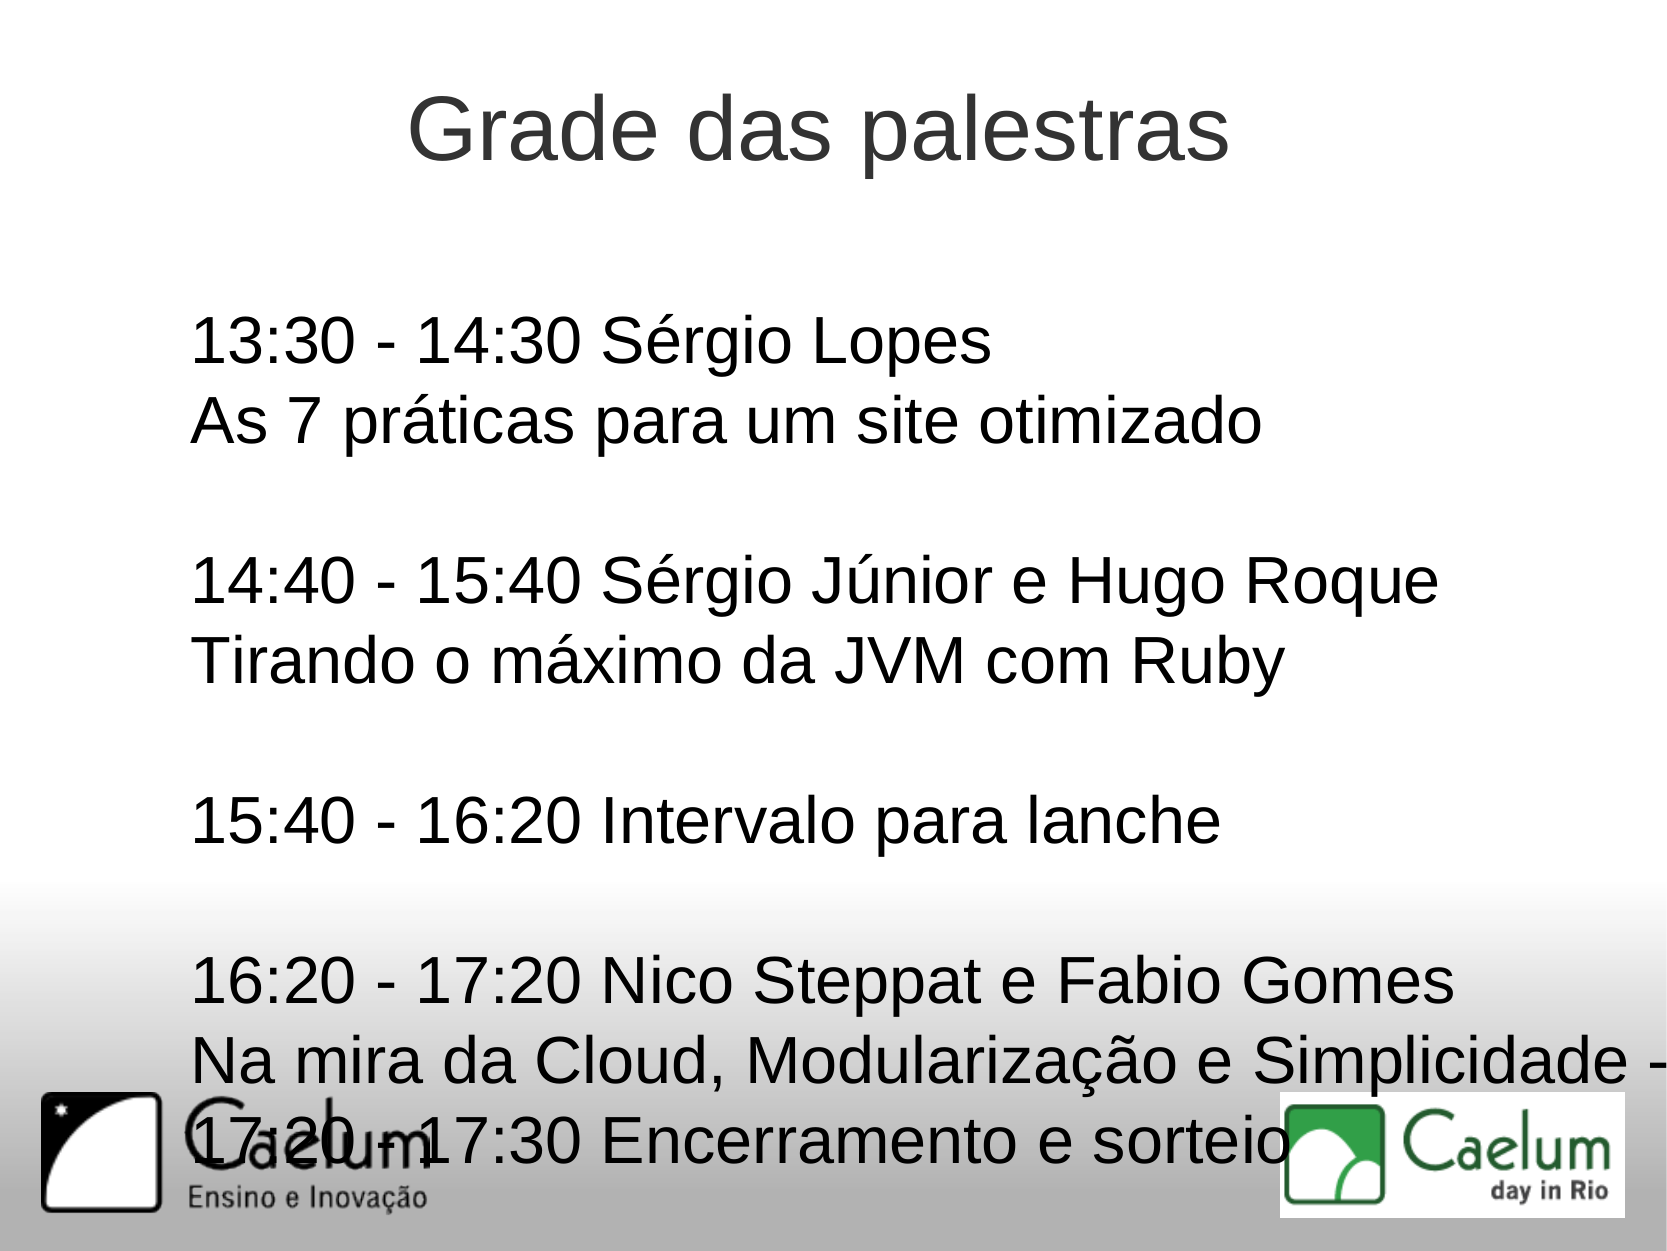

# Grade das palestras
13:30 - 14:30 Sérgio Lopes
As 7 práticas para um site otimizado
14:40 - 15:40 Sérgio Júnior e Hugo Roque
Tirando o máximo da JVM com Ruby
15:40 - 16:20 Intervalo para lanche
16:20 - 17:20 Nico Steppat e Fabio Gomes
Na mira da Cloud, Modularização e Simplicidade - O futuro das edições Java e JavaEE
17:20 - 17:30 Encerramento e sorteio